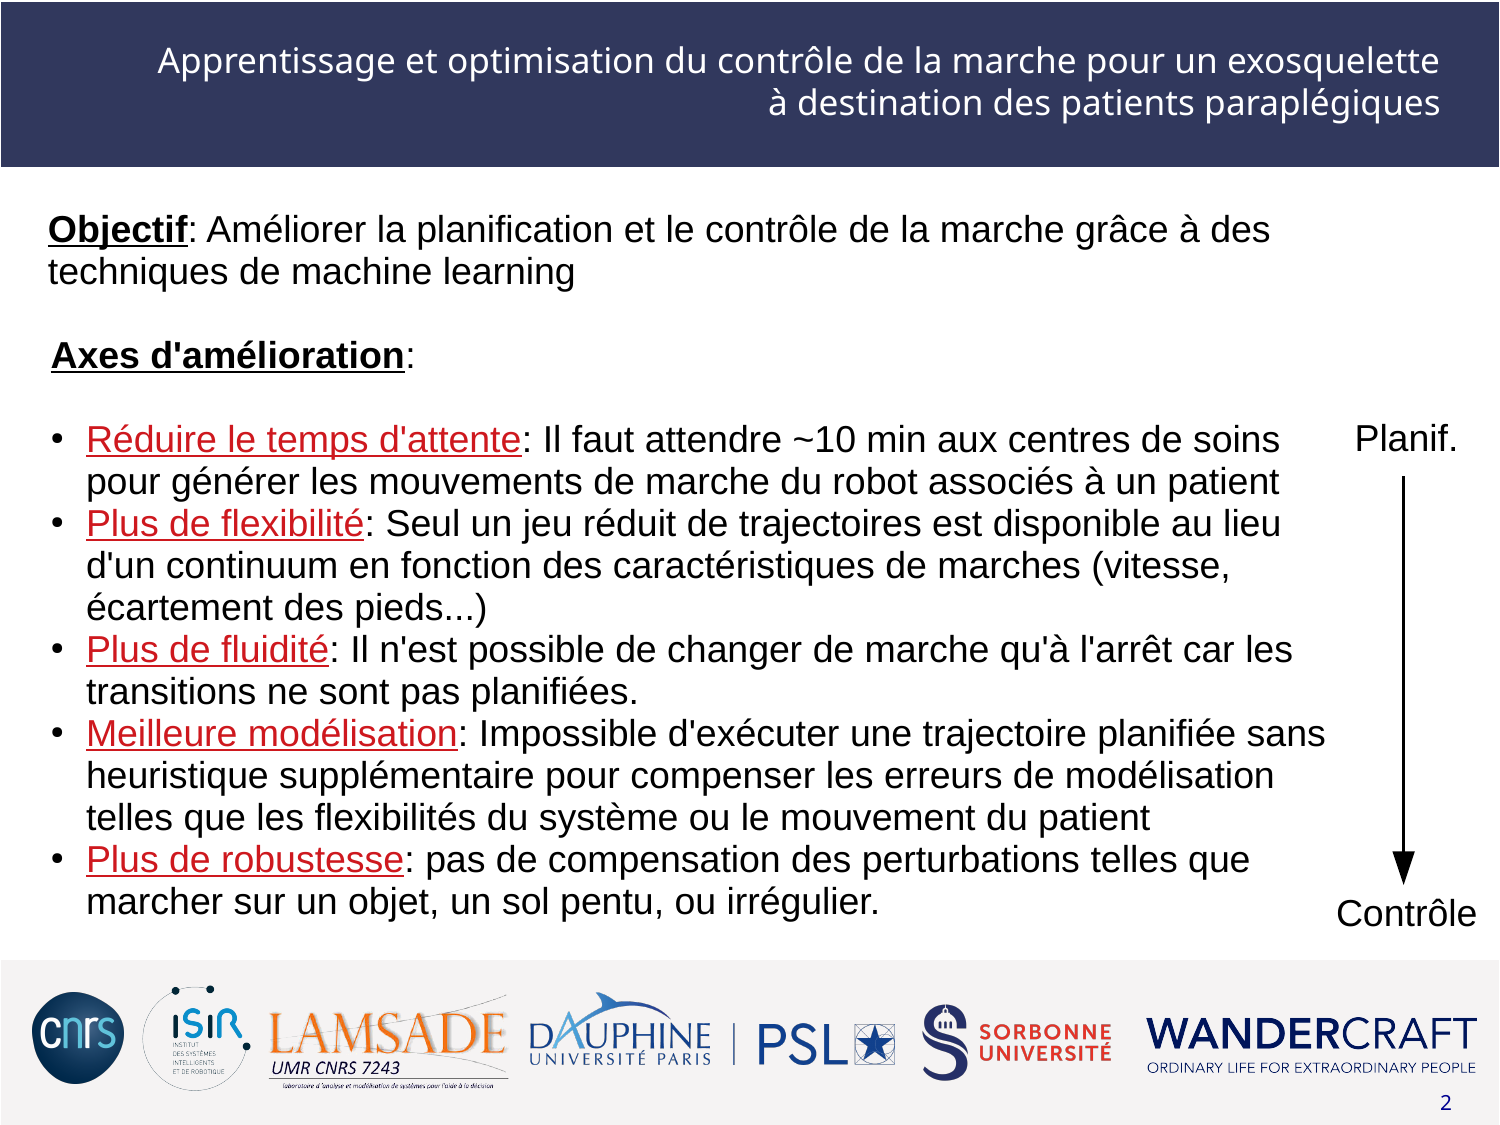

# Apprentissage et optimisation du contrôle de la marche pour un exosquelette à destination des patients paraplégiques
Objectif: Améliorer la planification et le contrôle de la marche grâce à des techniques de machine learning
Axes d'amélioration:
Réduire le temps d'attente: Il faut attendre ~10 min aux centres de soins pour générer les mouvements de marche du robot associés à un patient
Plus de flexibilité: Seul un jeu réduit de trajectoires est disponible au lieu d'un continuum en fonction des caractéristiques de marches (vitesse, écartement des pieds...)
Plus de fluidité: Il n'est possible de changer de marche qu'à l'arrêt car les transitions ne sont pas planifiées.
Meilleure modélisation: Impossible d'exécuter une trajectoire planifiée sans heuristique supplémentaire pour compenser les erreurs de modélisation telles que les flexibilités du système ou le mouvement du patient
Plus de robustesse: pas de compensation des perturbations telles que marcher sur un objet, un sol pentu, ou irrégulier.
Planif.
Contrôle